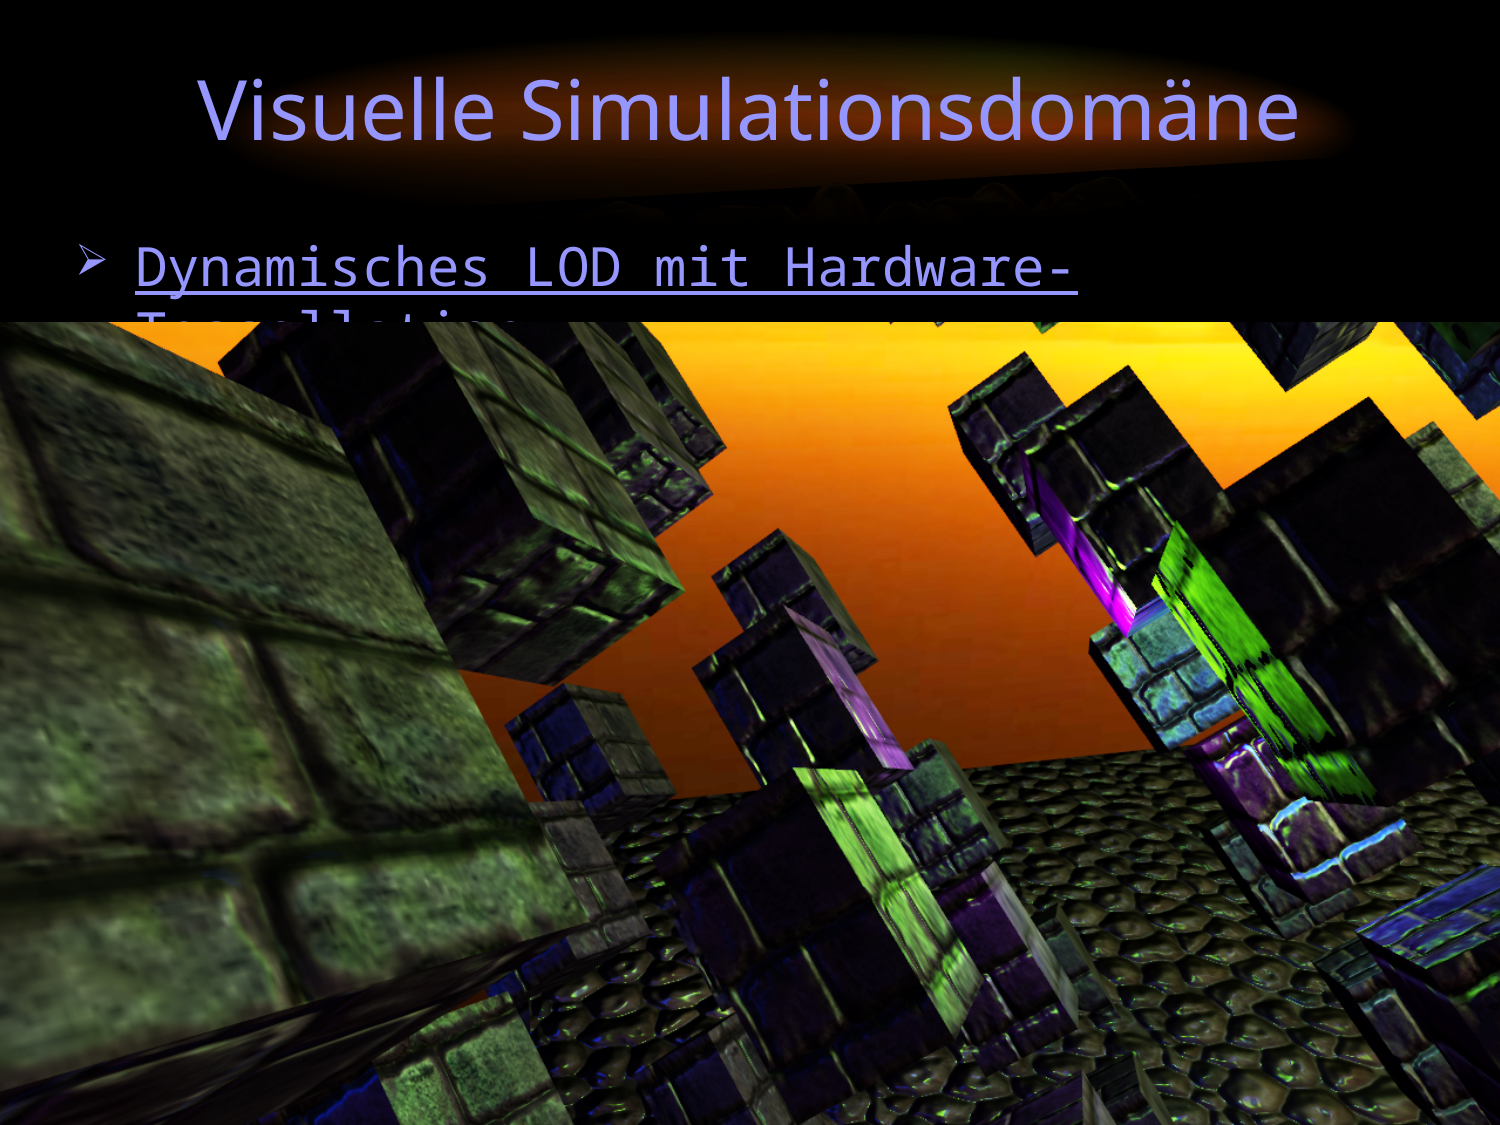

Visuelle Simulationsdomäne
Dynamisches LOD mit Hardware-Tessellation
25